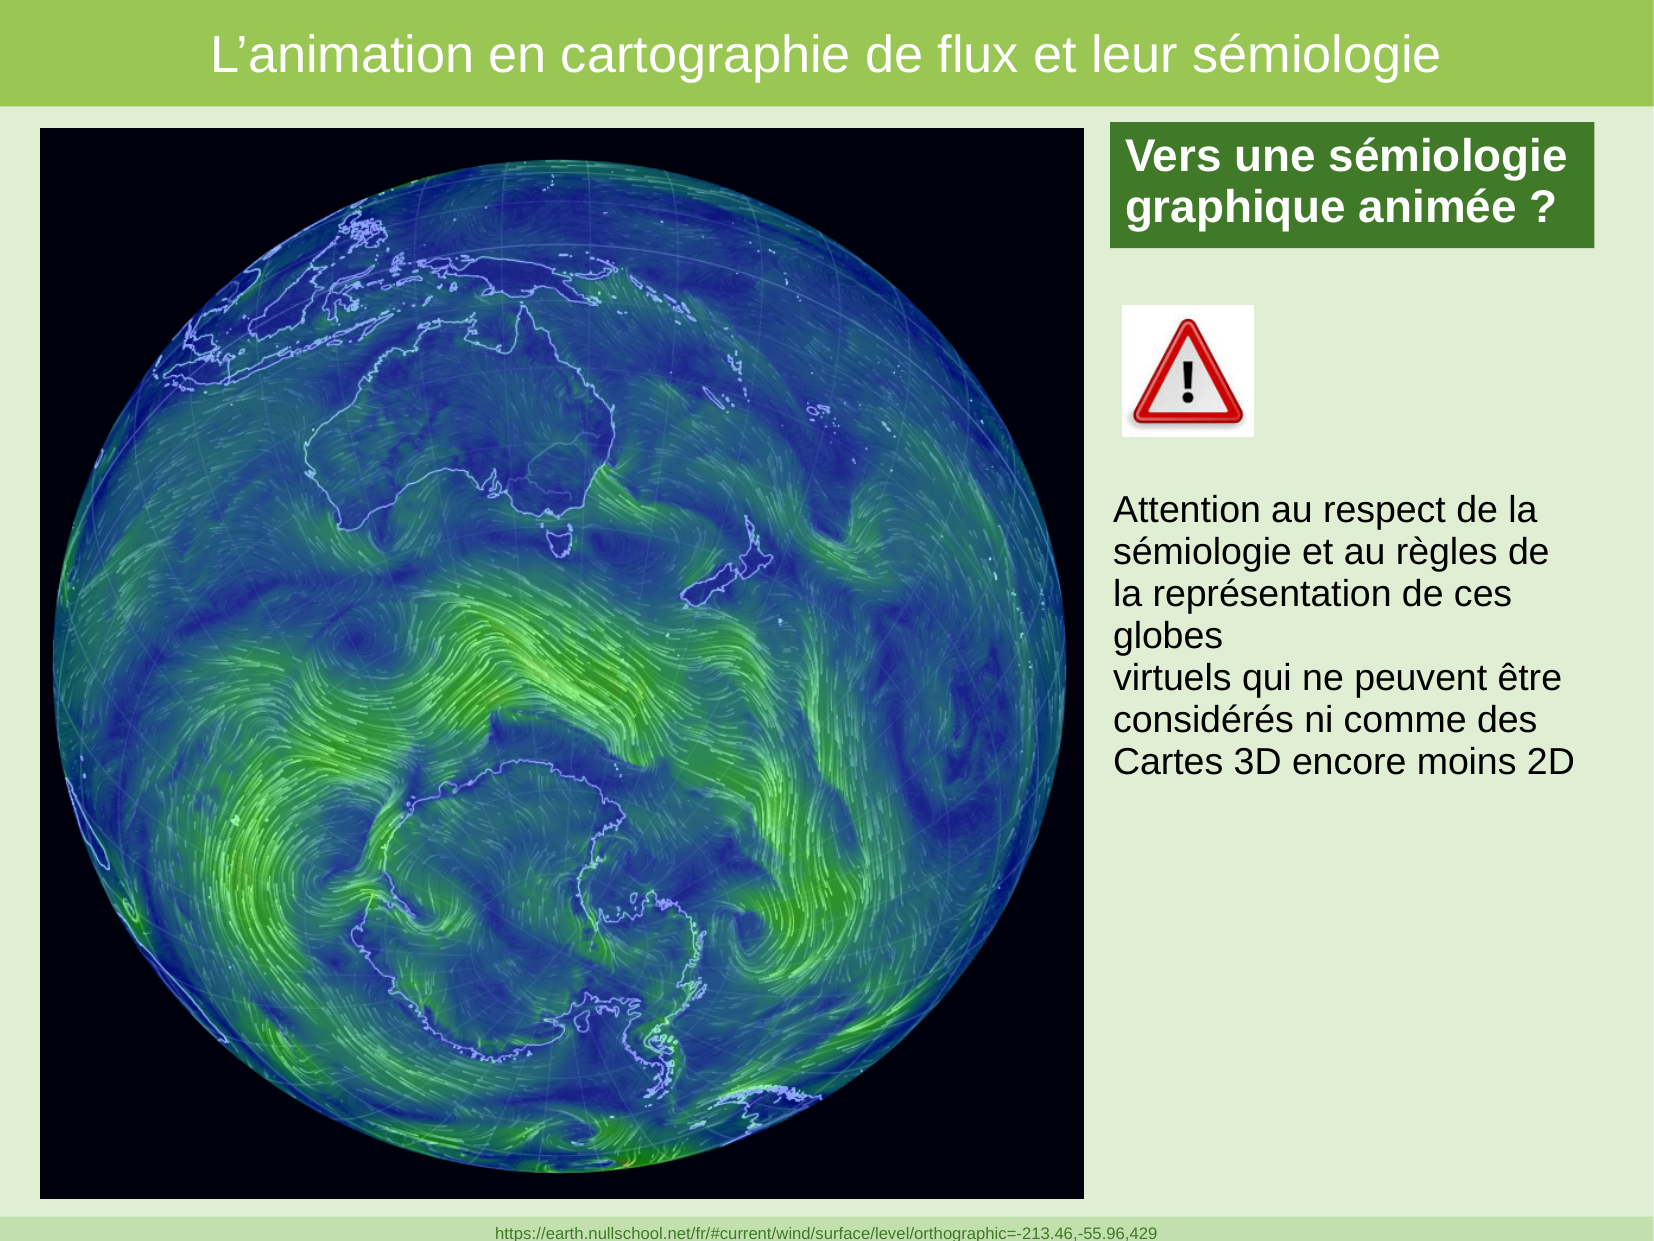

# L’animation en cartographie de flux et leur sémiologie
Vers une sémiologie
graphique animée ?
Attention au respect de la
sémiologie et au règles de
la représentation de ces globes
virtuels qui ne peuvent être
considérés ni comme des
Cartes 3D encore moins 2D
https://earth.nullschool.net/fr/#current/wind/surface/level/orthographic=-213.46,-55.96,429